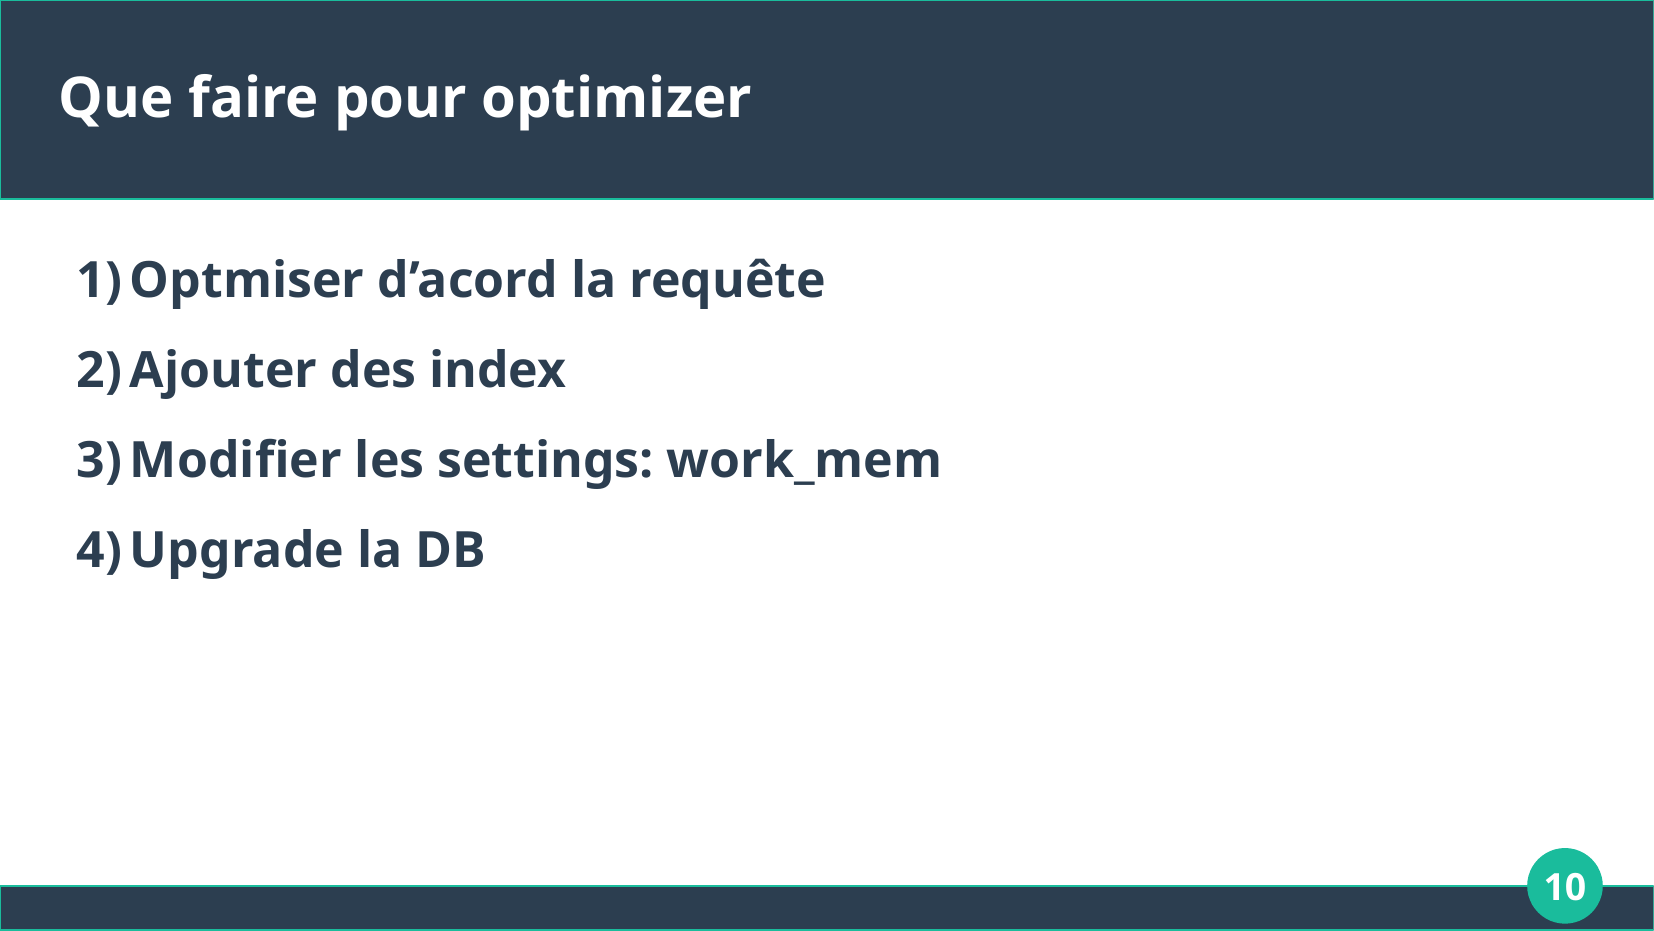

# Que faire pour optimizer
Optmiser d’acord la requête
Ajouter des index
Modifier les settings: work_mem
Upgrade la DB
10